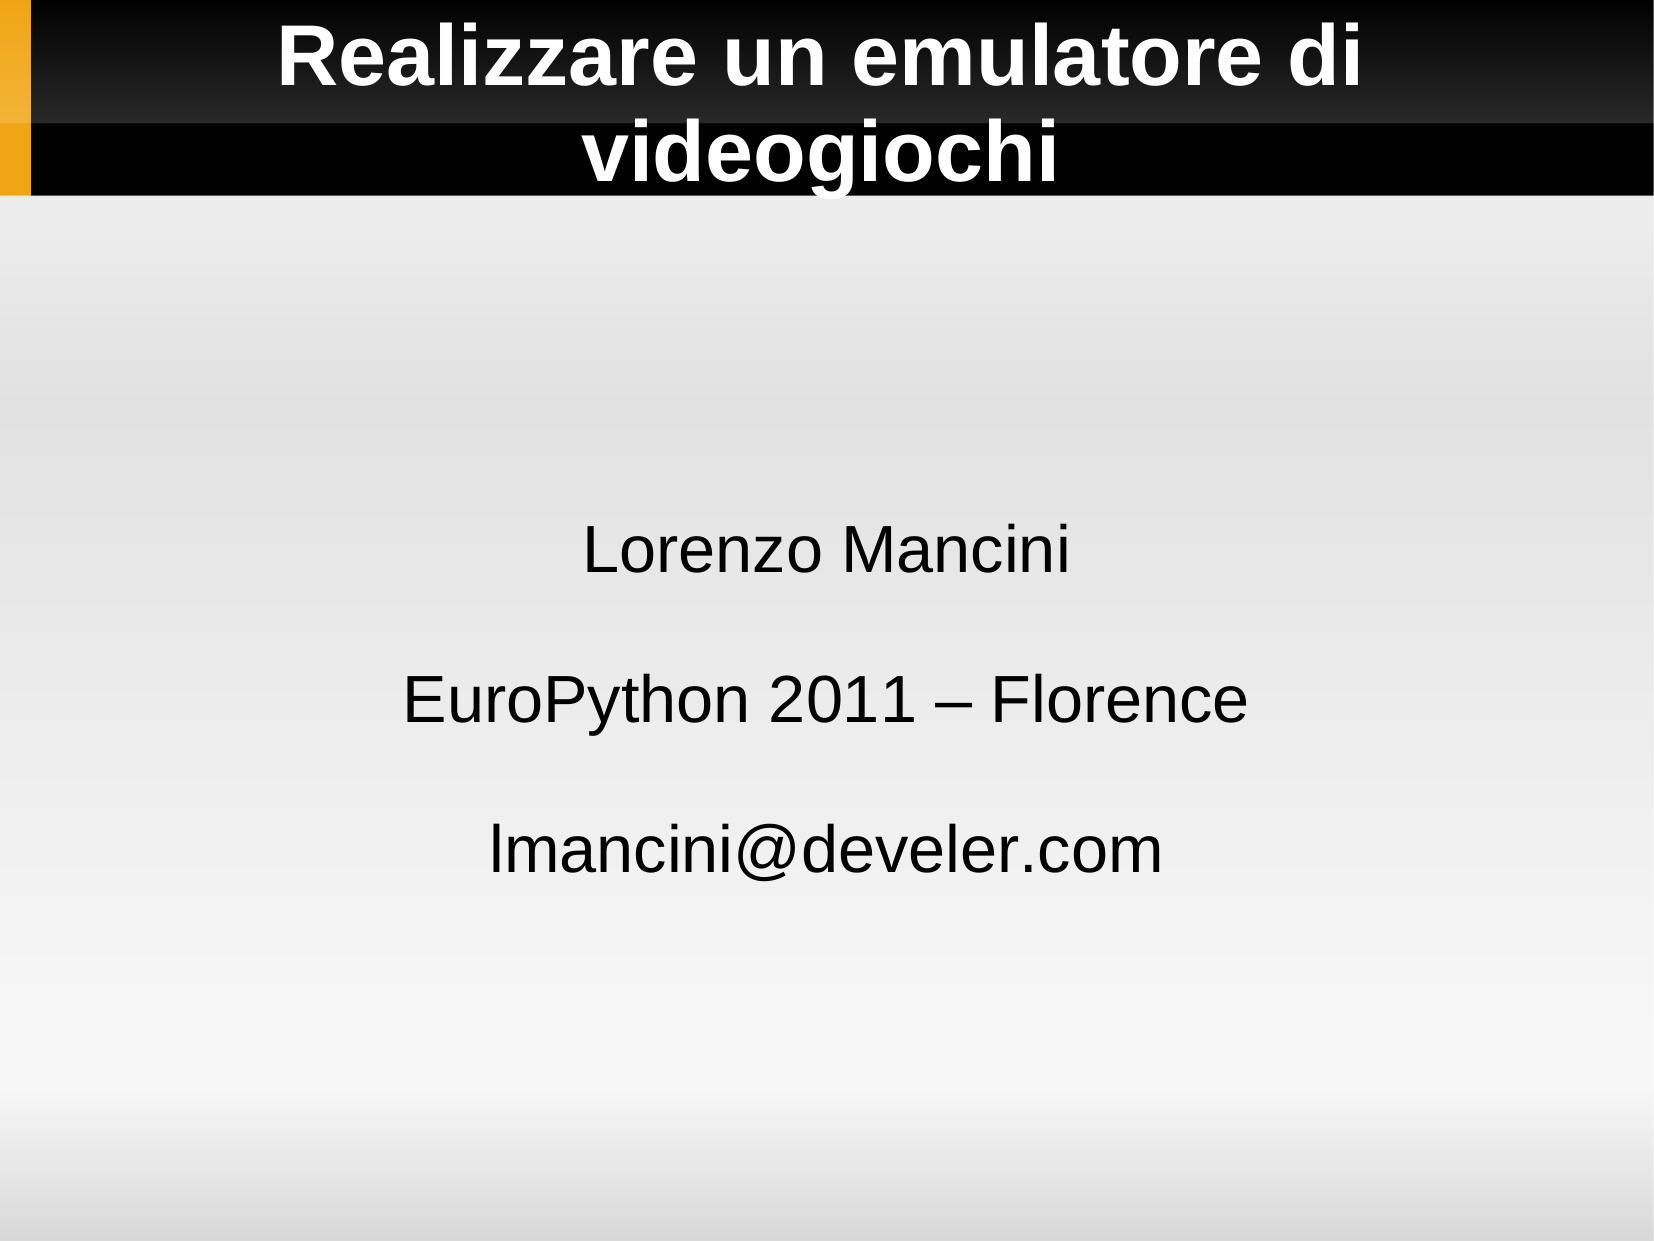

# Realizzare un emulatore di videogiochi
Lorenzo Mancini
EuroPython 2011 – Florence
lmancini@develer.com